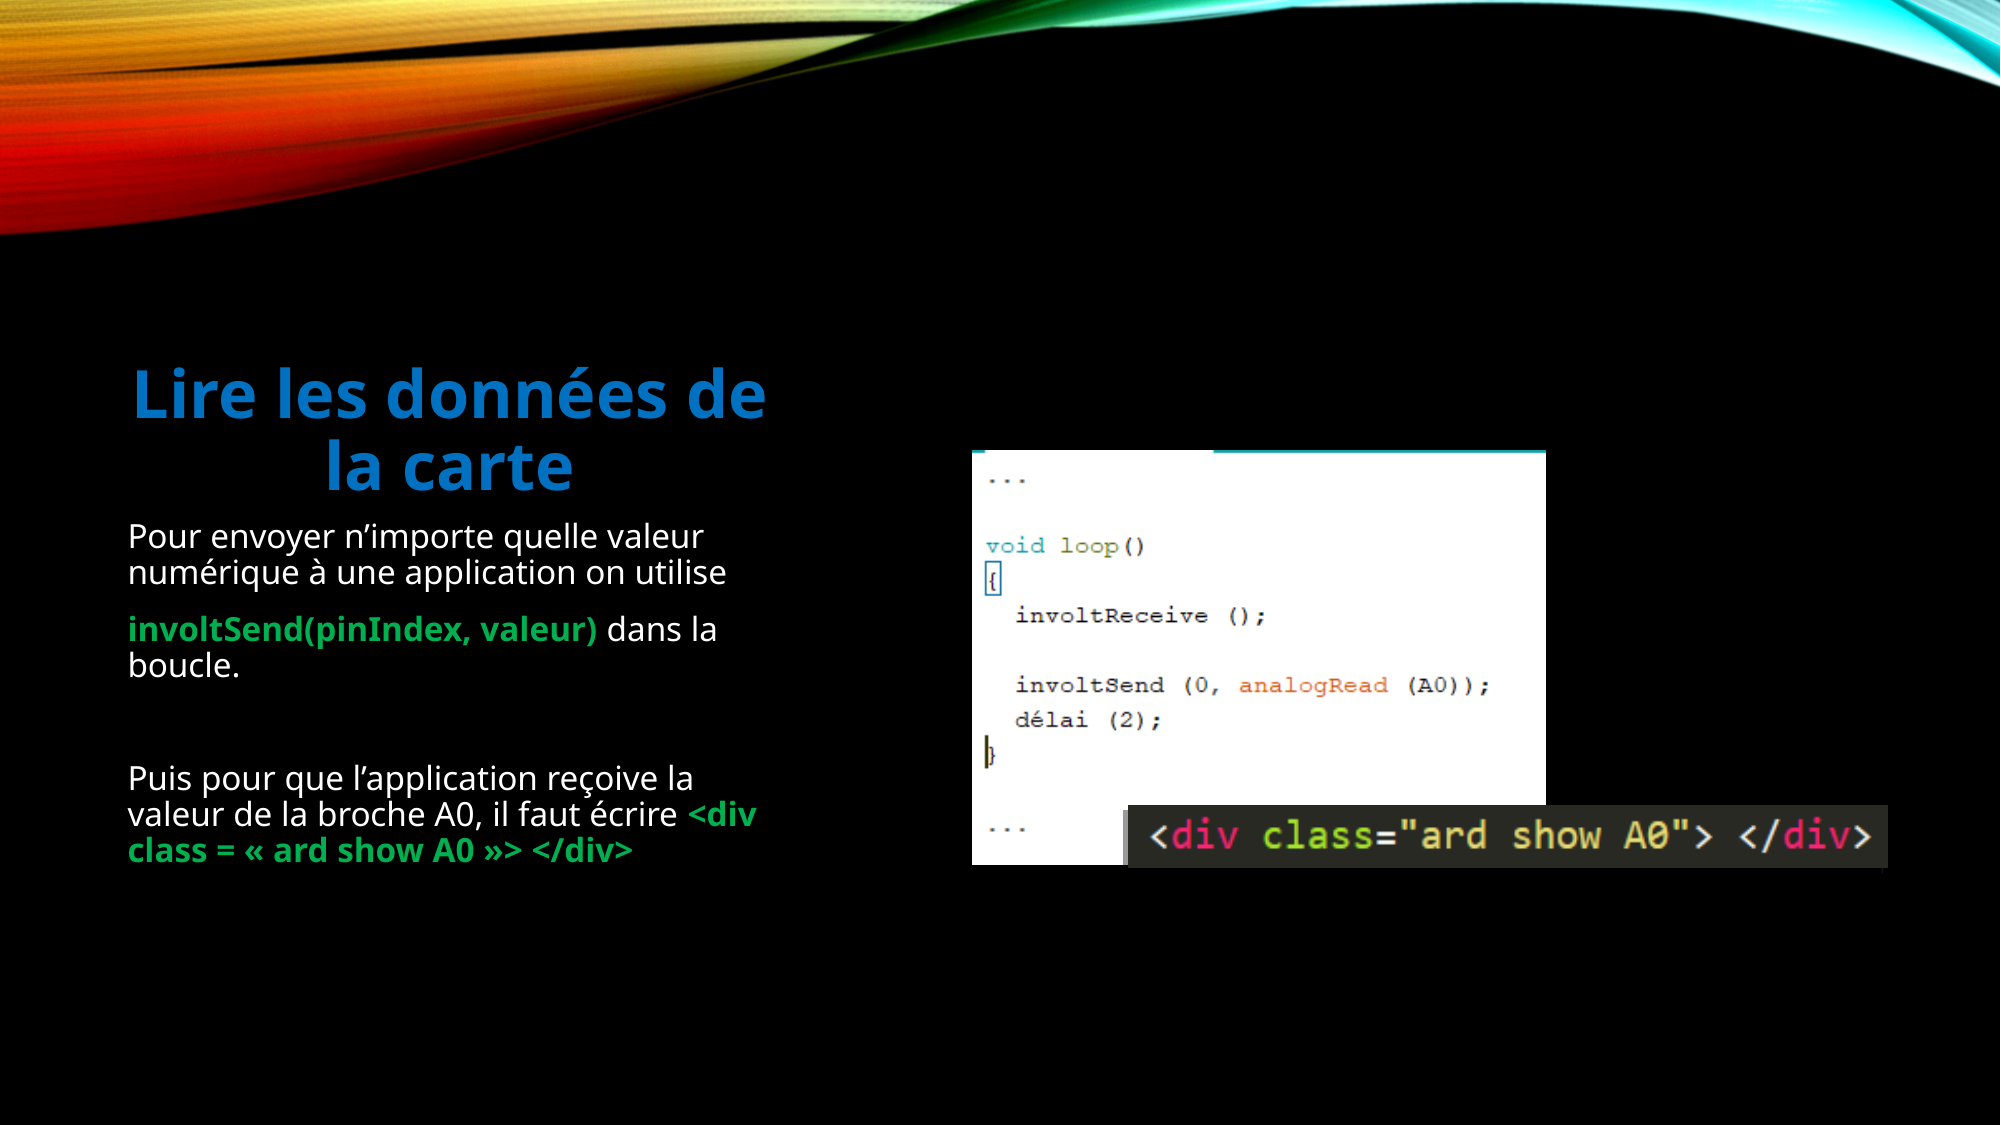

# Lire les données de la carte
Pour envoyer n’importe quelle valeur numérique à une application on utilise
involtSend(pinIndex, valeur) dans la boucle.
Puis pour que l’application reçoive la valeur de la broche A0, il faut écrire <div class = « ard show A0 »> </div>